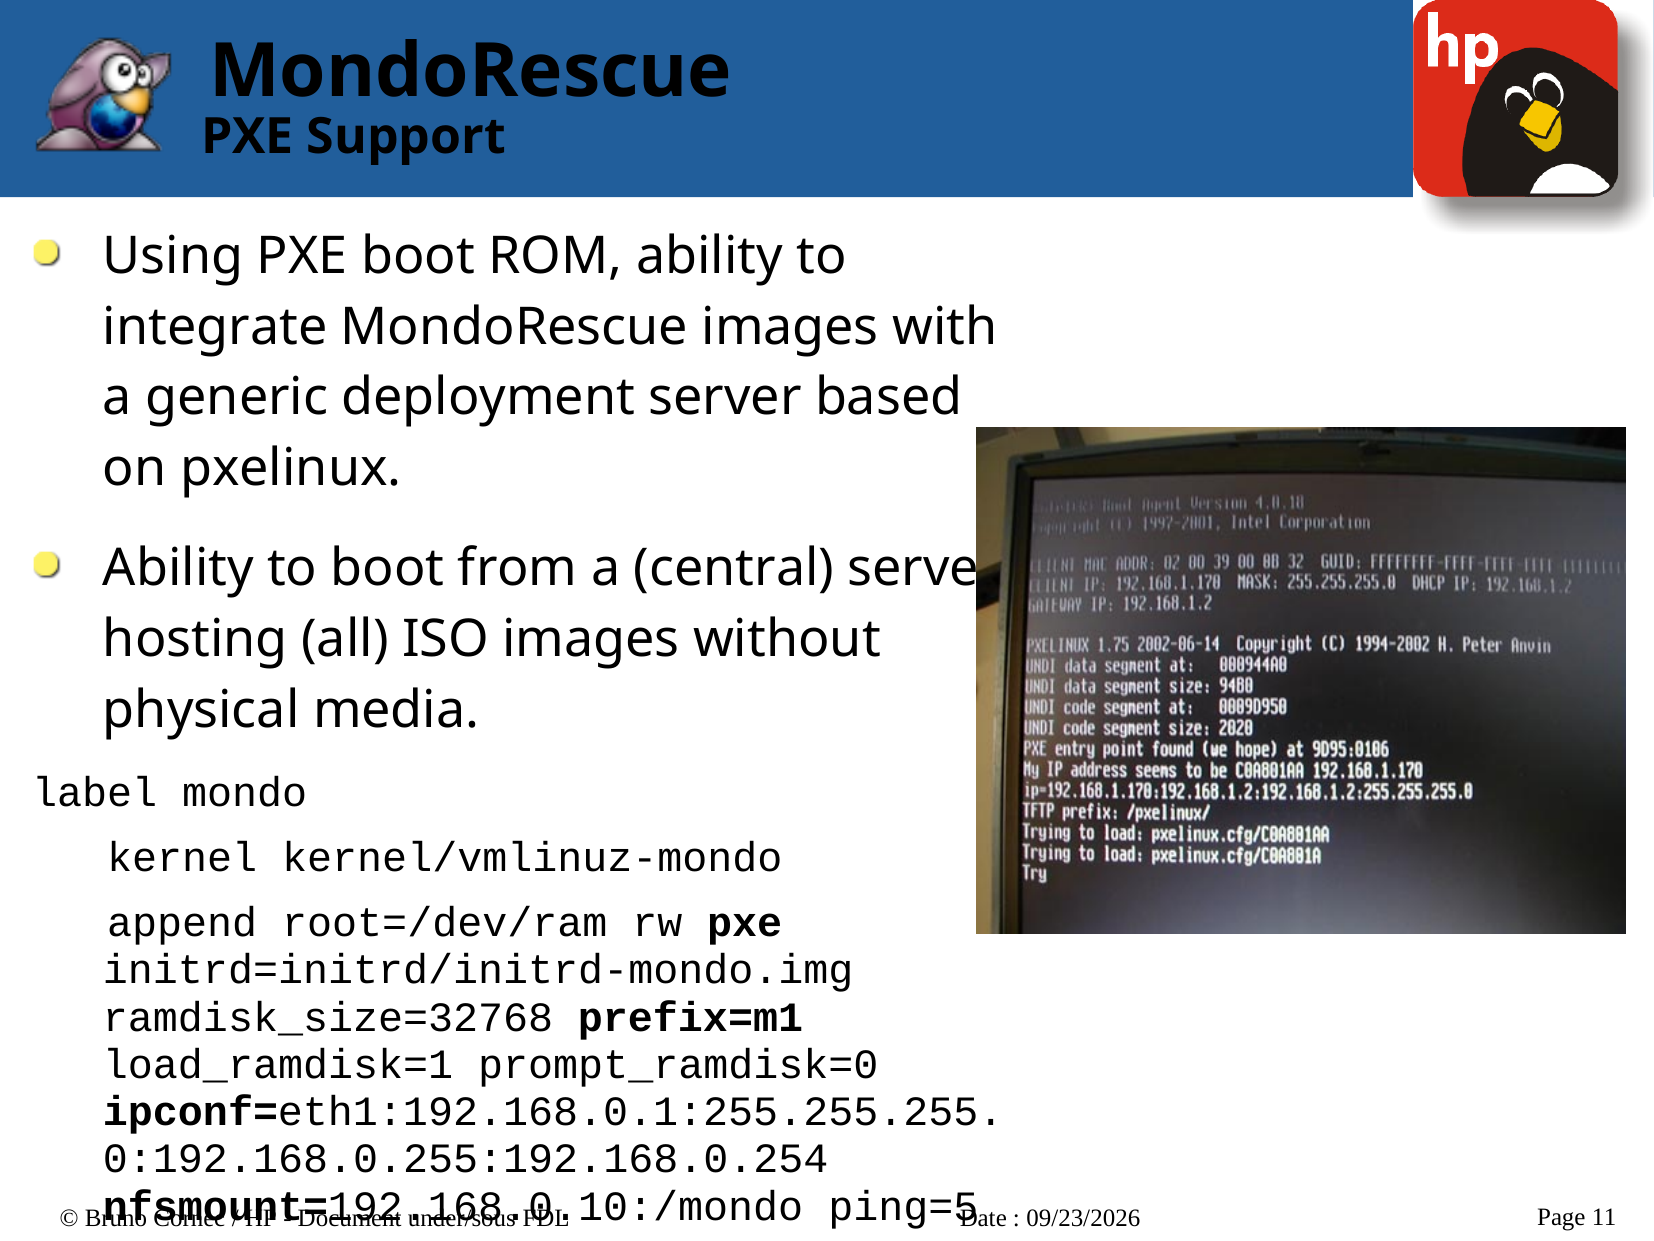

PXE Support
# Using PXE boot ROM, ability to integrate MondoRescue images with a generic deployment server based on pxelinux.
Ability to boot from a (central) server hosting (all) ISO images without physical media.
label mondo
 kernel kernel/vmlinuz-mondo
 append root=/dev/ram rw pxe initrd=initrd/initrd-mondo.img ramdisk_size=32768 prefix=m1 load_ramdisk=1 prompt_ramdisk=0 ipconf=eth1:192.168.0.1:255.255.255.0:192.168.0.255:192.168.0.254 nfsmount=192.168.0.10:/mondo ping=5